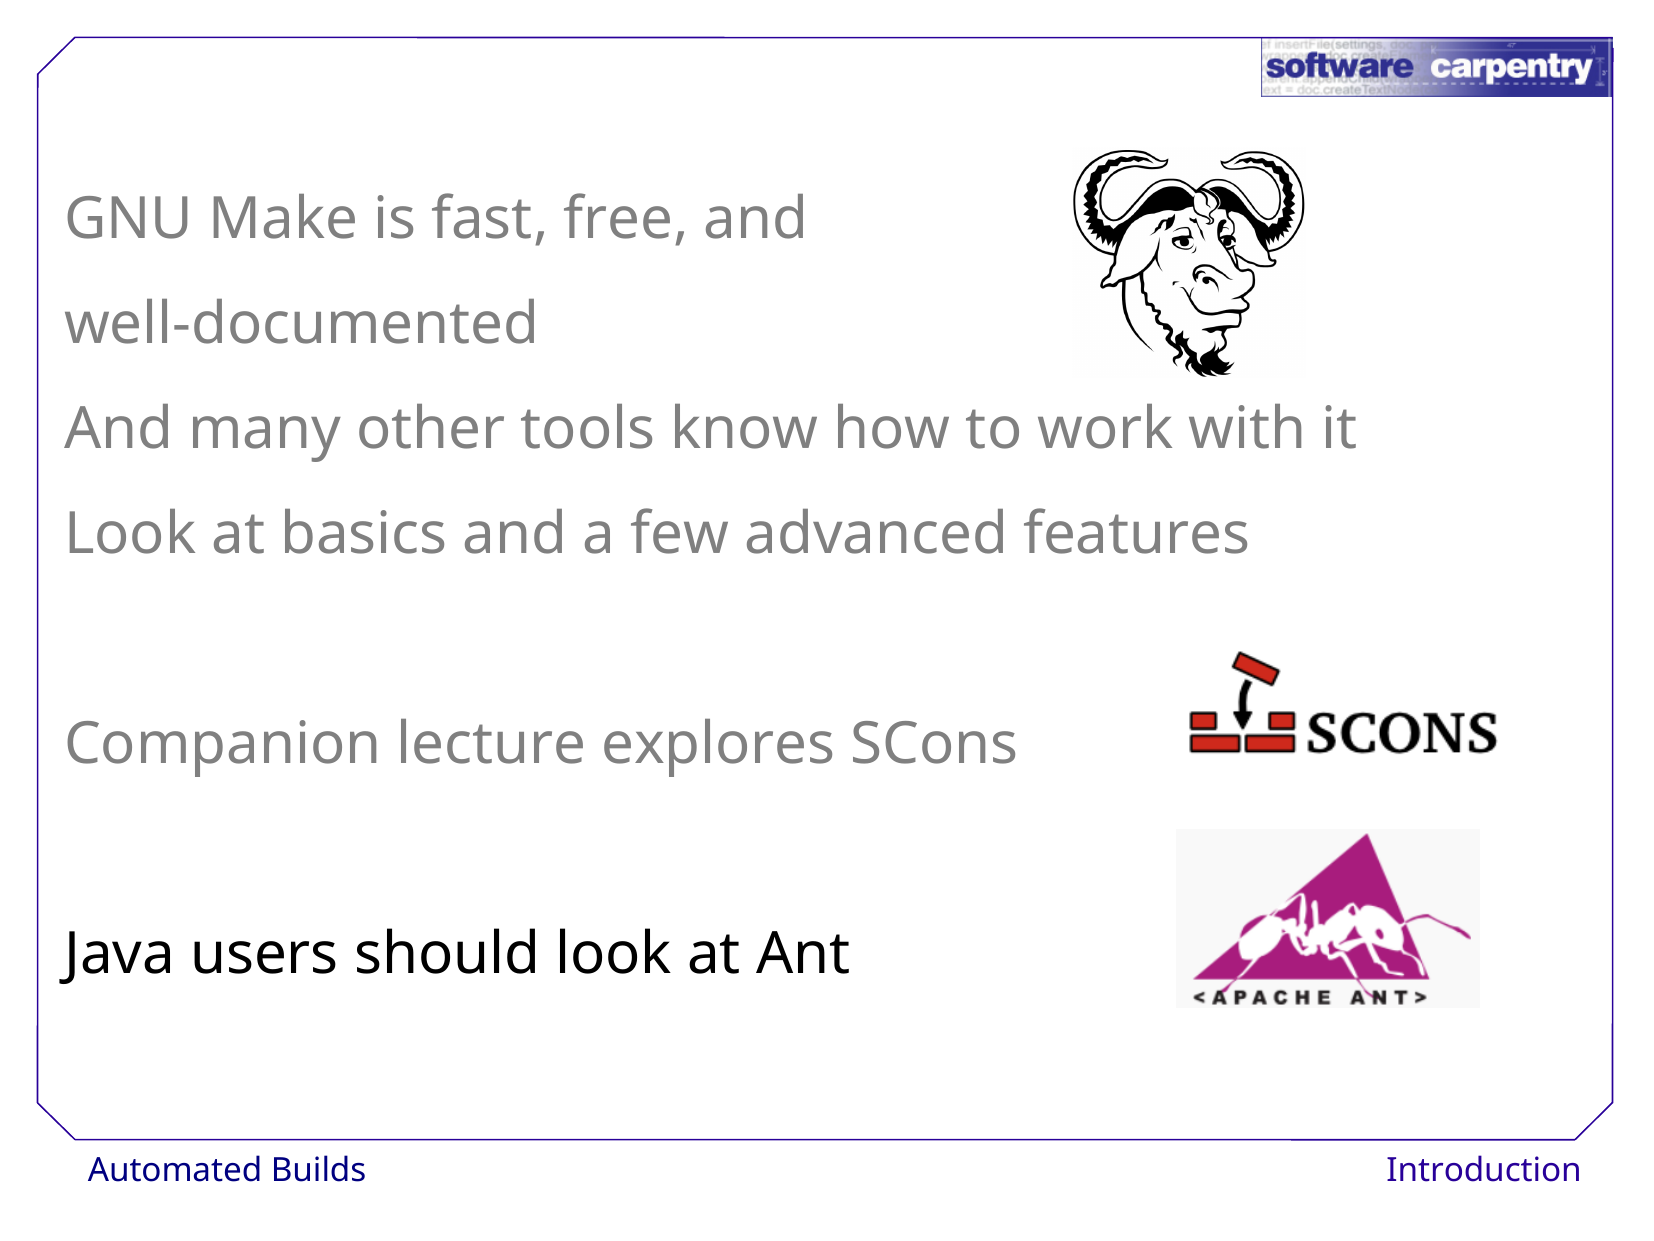

GNU Make is fast, free, and
well-documented
And many other tools know how to work with it
Look at basics and a few advanced features
Companion lecture explores SCons
Java users should look at Ant